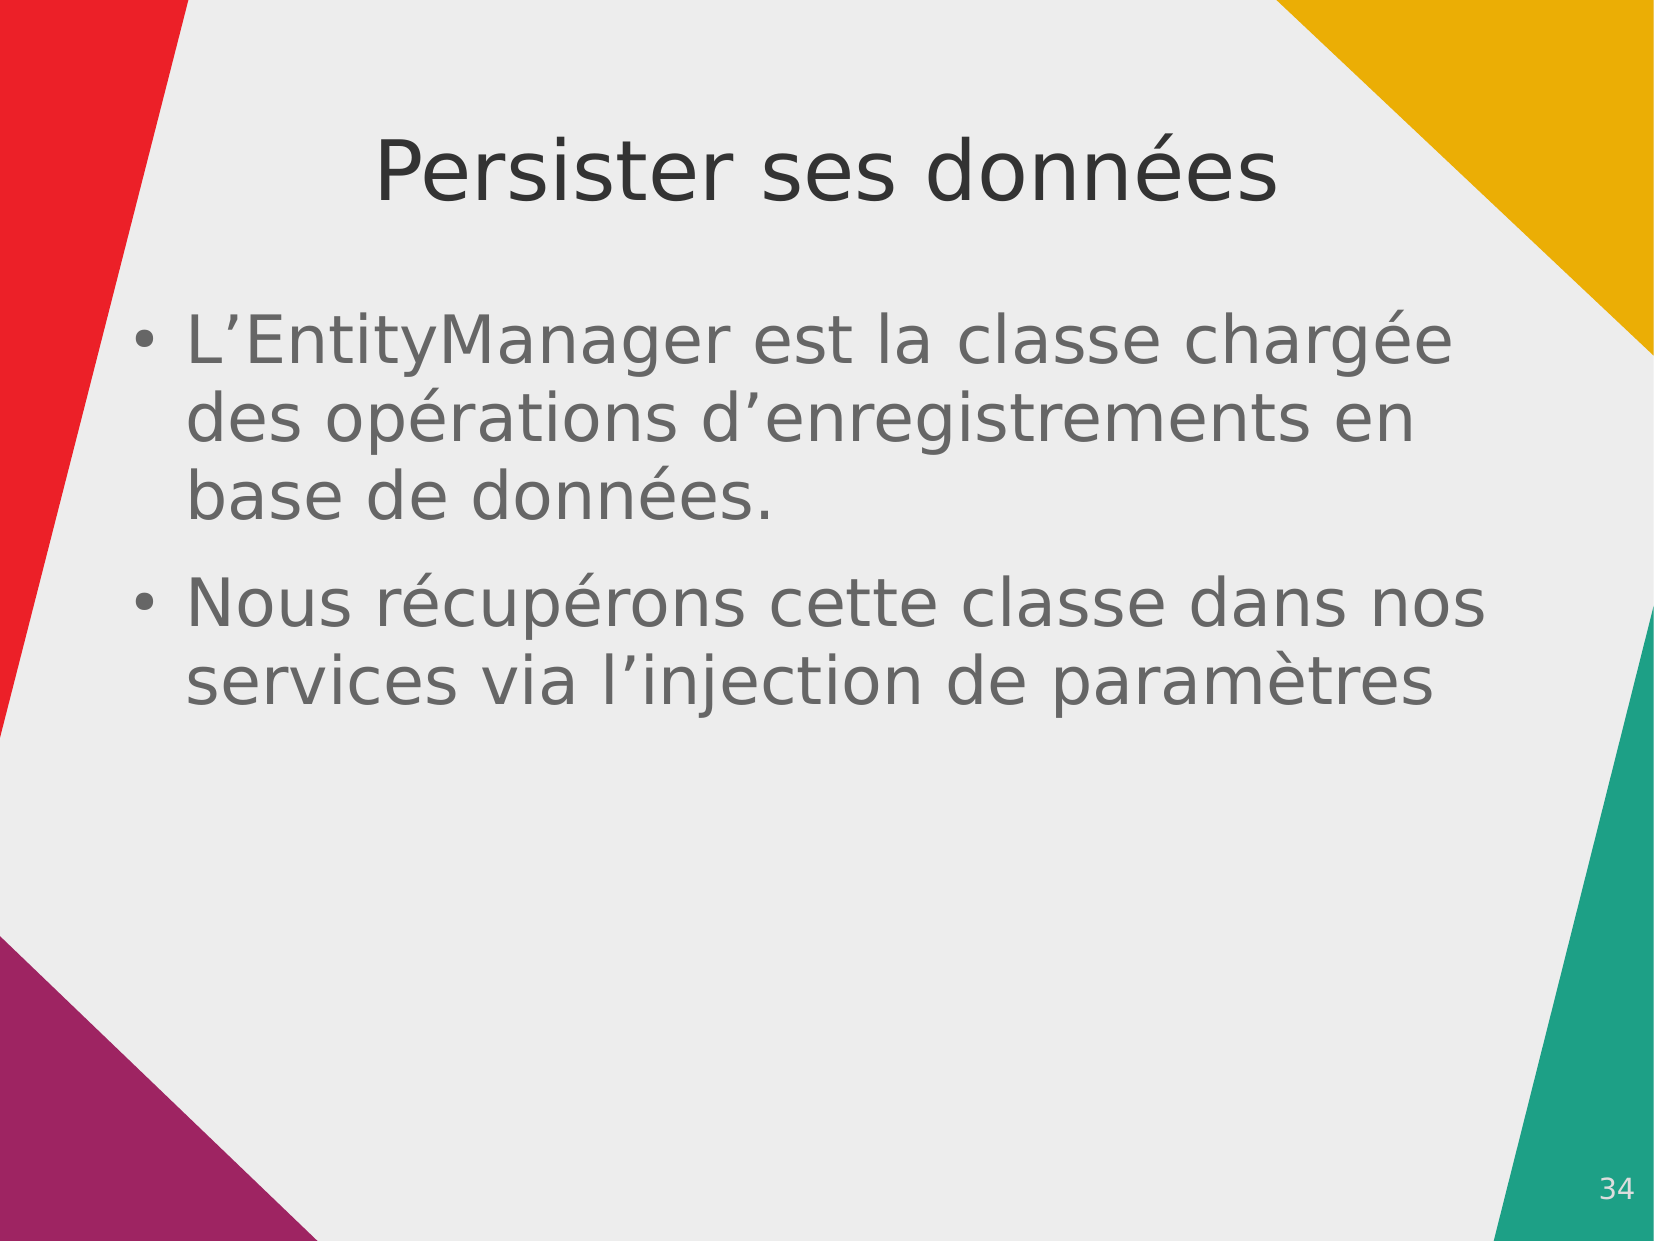

# Persister ses données
L’EntityManager est la classe chargée des opérations d’enregistrements en base de données.
Nous récupérons cette classe dans nos services via l’injection de paramètres
34